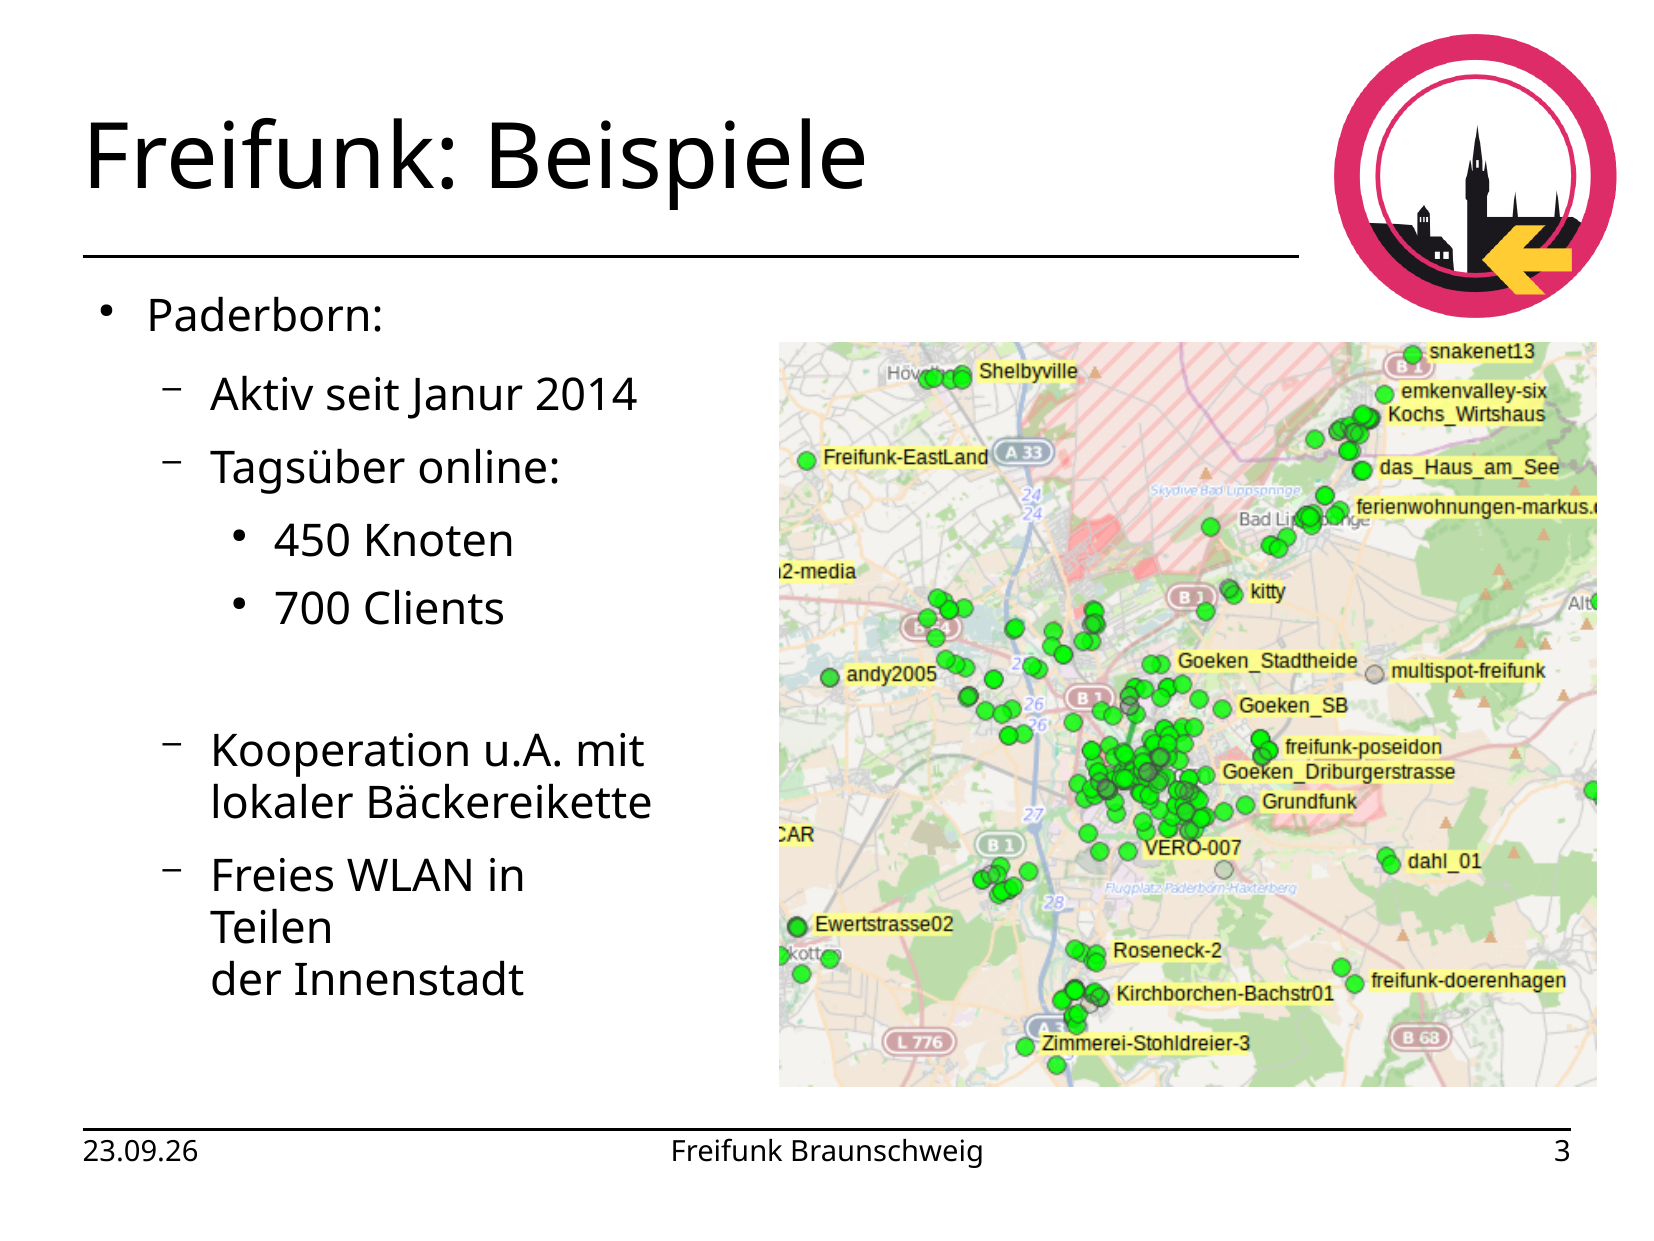

# Freifunk: Beispiele
Paderborn:
Aktiv seit Janur 2014
Tagsüber online:
450 Knoten
700 Clients
Kooperation u.A. mit
lokaler Bäckereikette
Freies WLAN in
Teilen
der Innenstadt
Freifunk Braunschweig
3